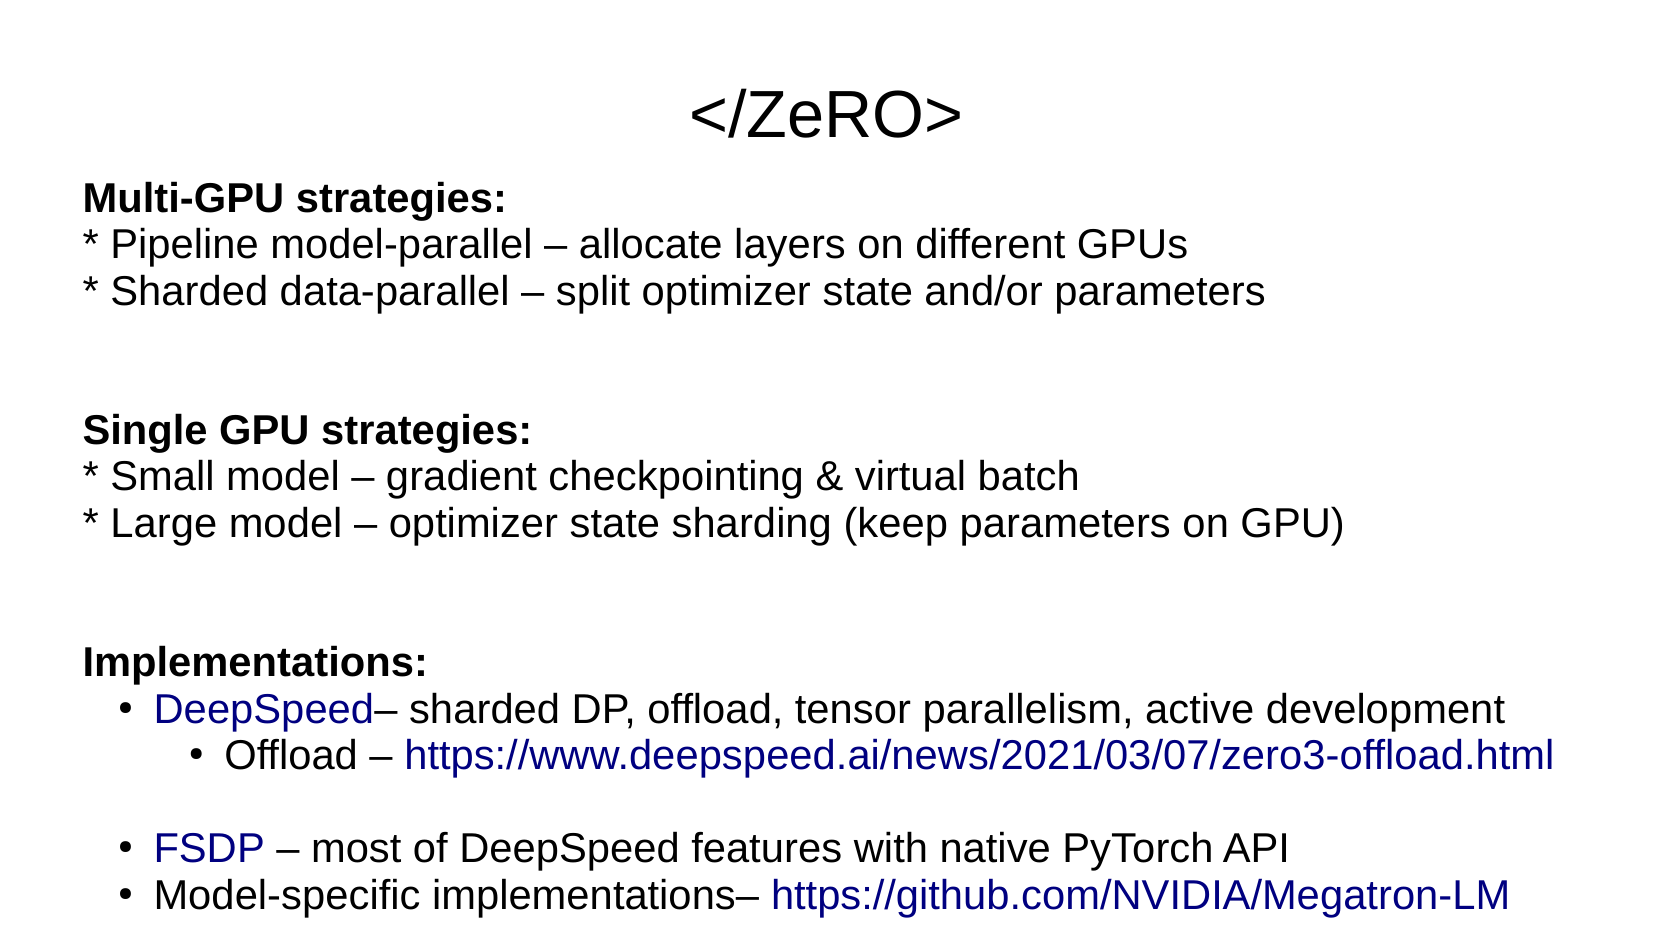

# </ZeRO>
Multi-GPU strategies:
* Pipeline model-parallel – allocate layers on different GPUs
* Sharded data-parallel – split optimizer state and/or parameters
Single GPU strategies:
* Small model – gradient checkpointing & virtual batch
* Large model – optimizer state sharding (keep parameters on GPU)
Implementations:
DeepSpeed– sharded DP, offload, tensor parallelism, active development
Offload – https://www.deepspeed.ai/news/2021/03/07/zero3-offload.html
FSDP – most of DeepSpeed features with native PyTorch API
Model-specific implementations– https://github.com/NVIDIA/Megatron-LM